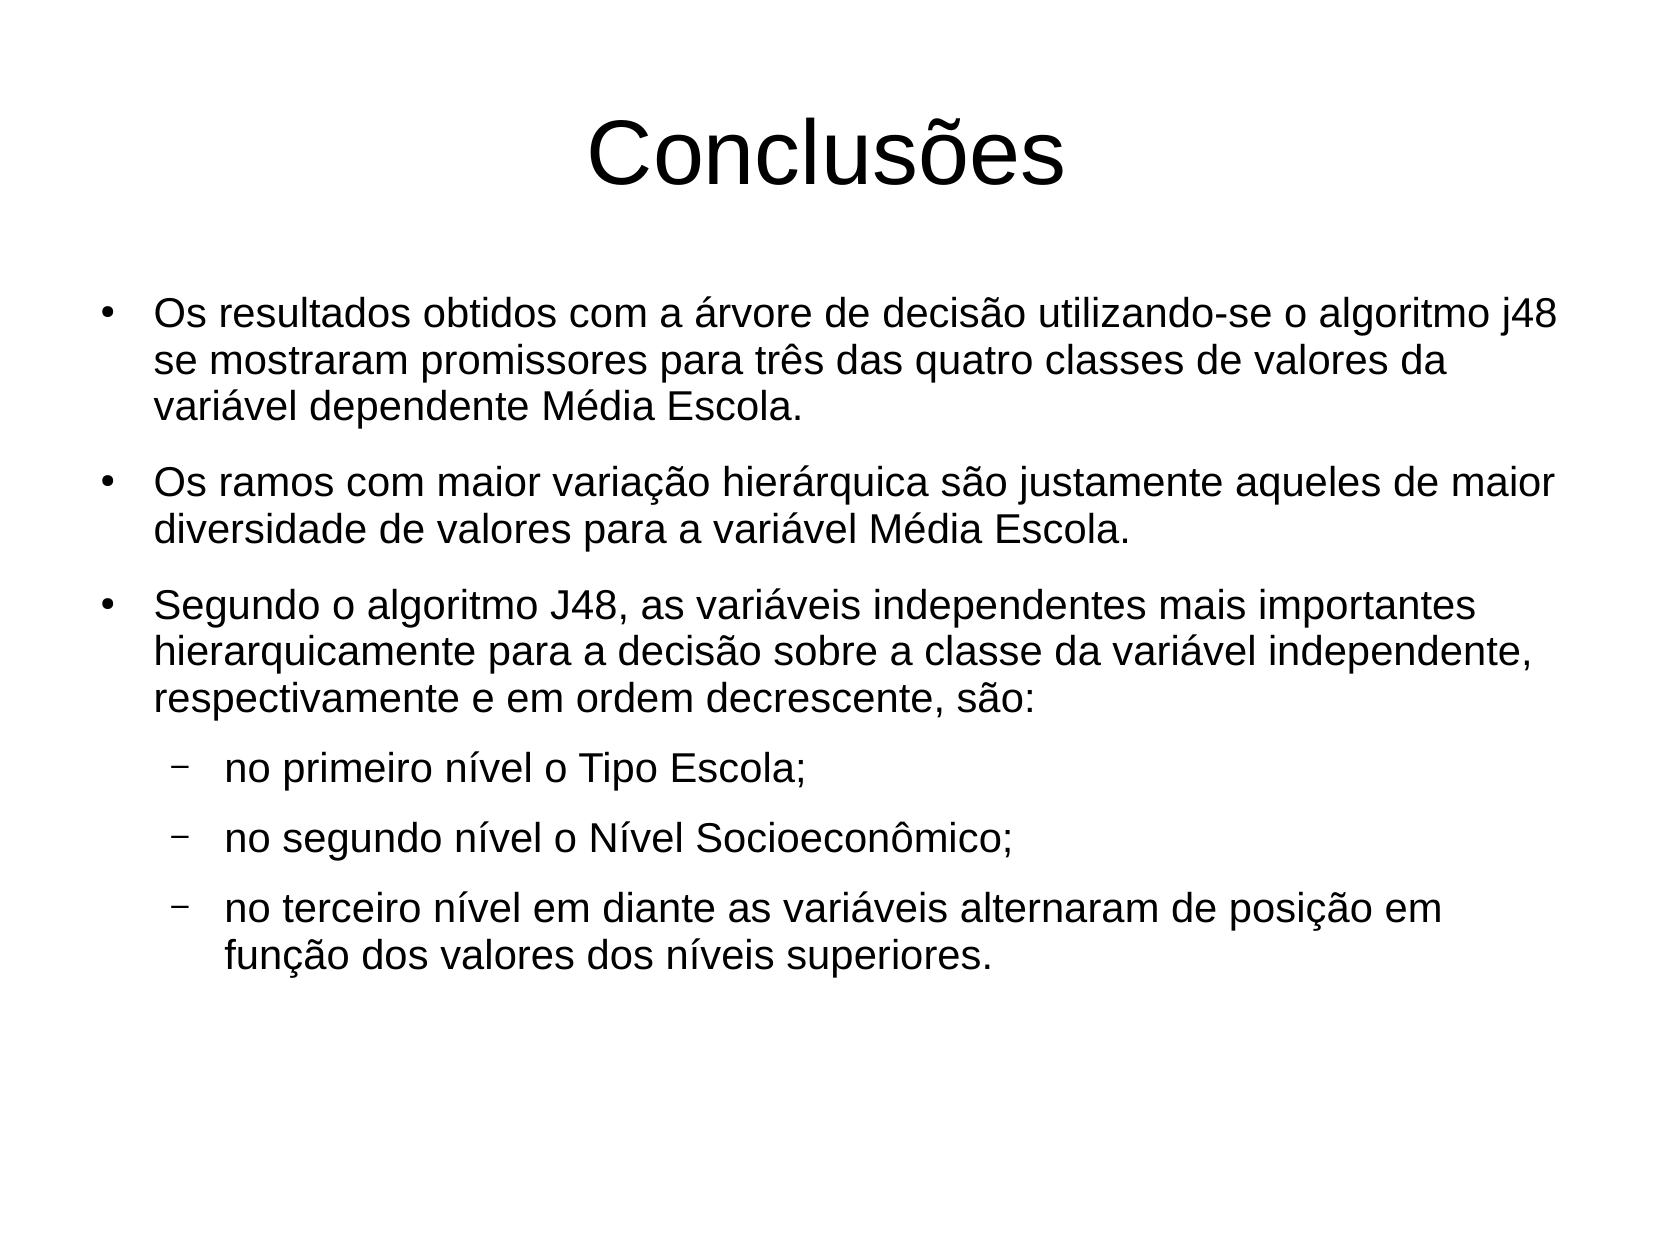

# Conclusões
Os resultados obtidos com a árvore de decisão utilizando-se o algoritmo j48 se mostraram promissores para três das quatro classes de valores da variável dependente Média Escola.
Os ramos com maior variação hierárquica são justamente aqueles de maior diversidade de valores para a variável Média Escola.
Segundo o algoritmo J48, as variáveis independentes mais importantes hierarquicamente para a decisão sobre a classe da variável independente, respectivamente e em ordem decrescente, são:
no primeiro nível o Tipo Escola;
no segundo nível o Nível Socioeconômico;
no terceiro nível em diante as variáveis alternaram de posição em função dos valores dos níveis superiores.